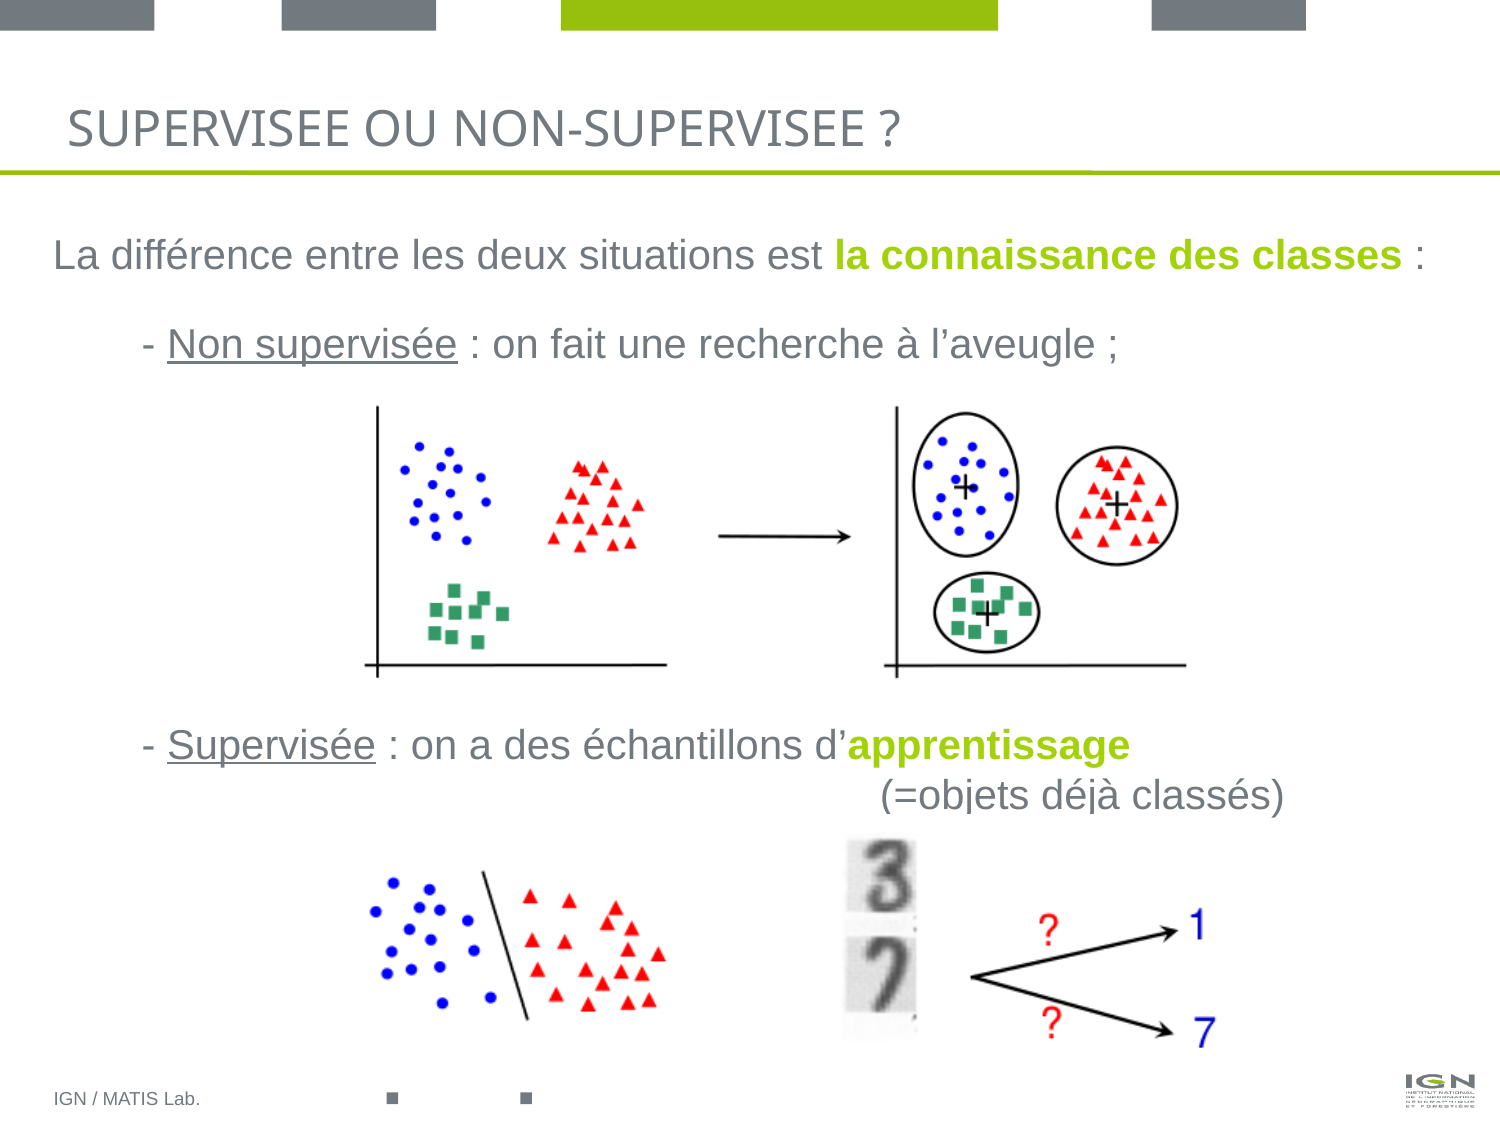

SUPERVISEE OU NON-SUPERVISEE ?
La différence entre les deux situations est la connaissance des classes :
	- Non supervisée : on fait une recherche à l’aveugle ;
	- Supervisée : on a des échantillons d’apprentissage
											(=objets déjà classés)
IGN / MATIS Lab.